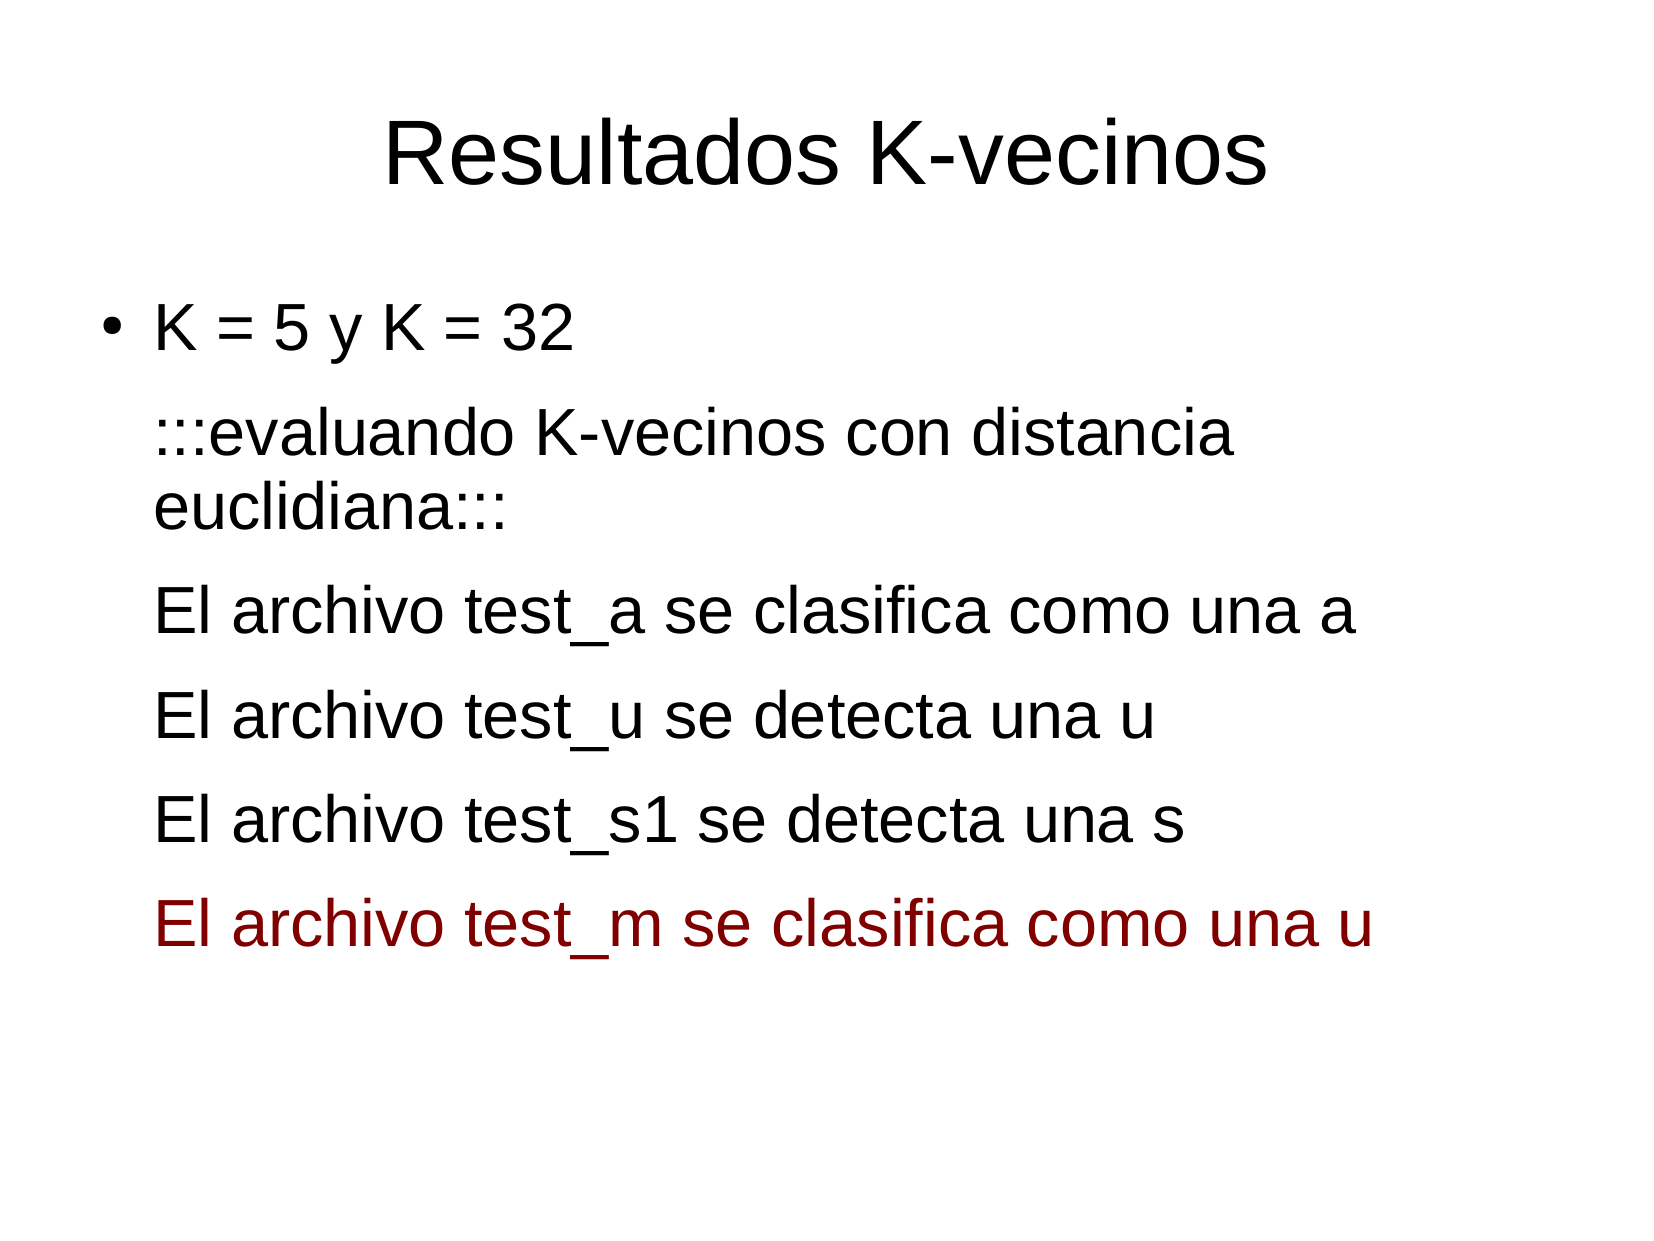

# Resultados K-vecinos
K = 5 y K = 32
:::evaluando K-vecinos con distancia euclidiana:::
El archivo test_a se clasifica como una a
El archivo test_u se detecta una u
El archivo test_s1 se detecta una s
El archivo test_m se clasifica como una u